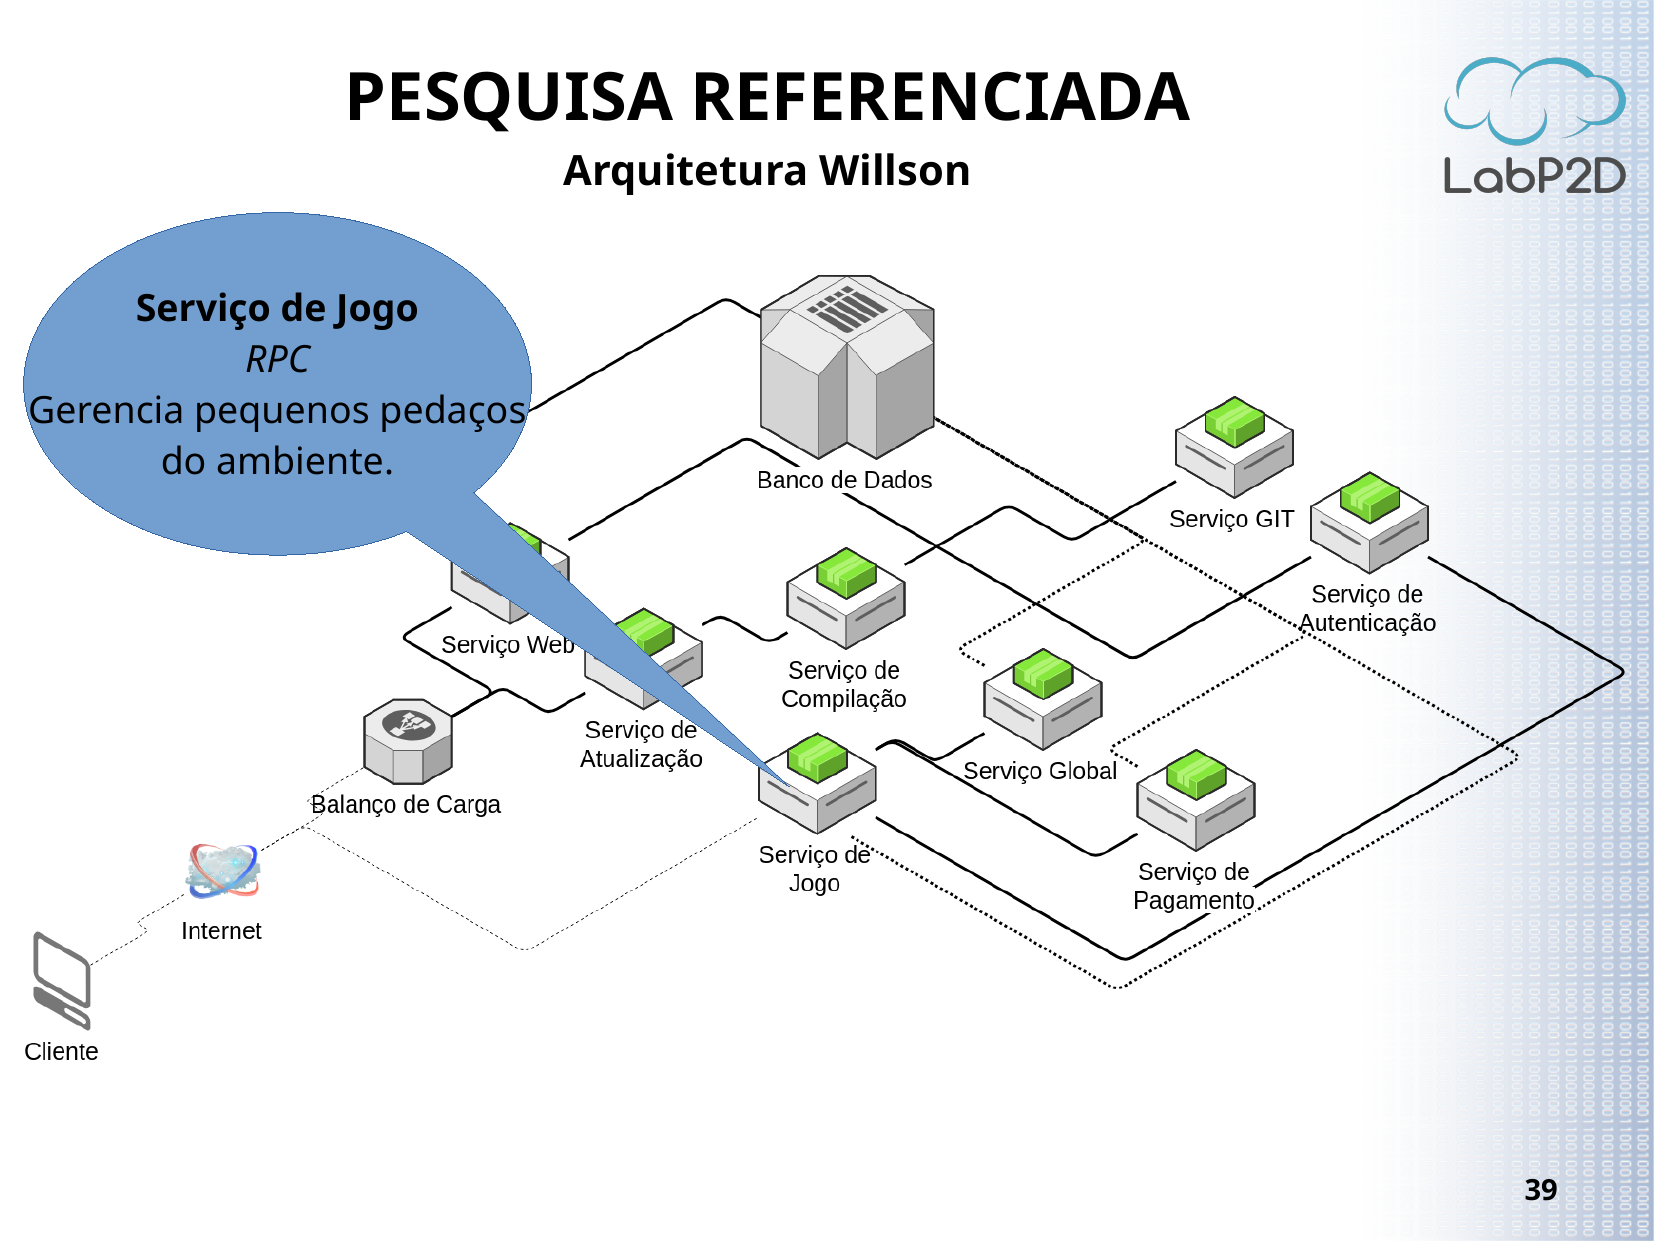

# PESQUISA REFERENCIADA Arquitetura Willson
Serviço de Jogo
RPC
Gerencia pequenos pedaços
do ambiente.
39